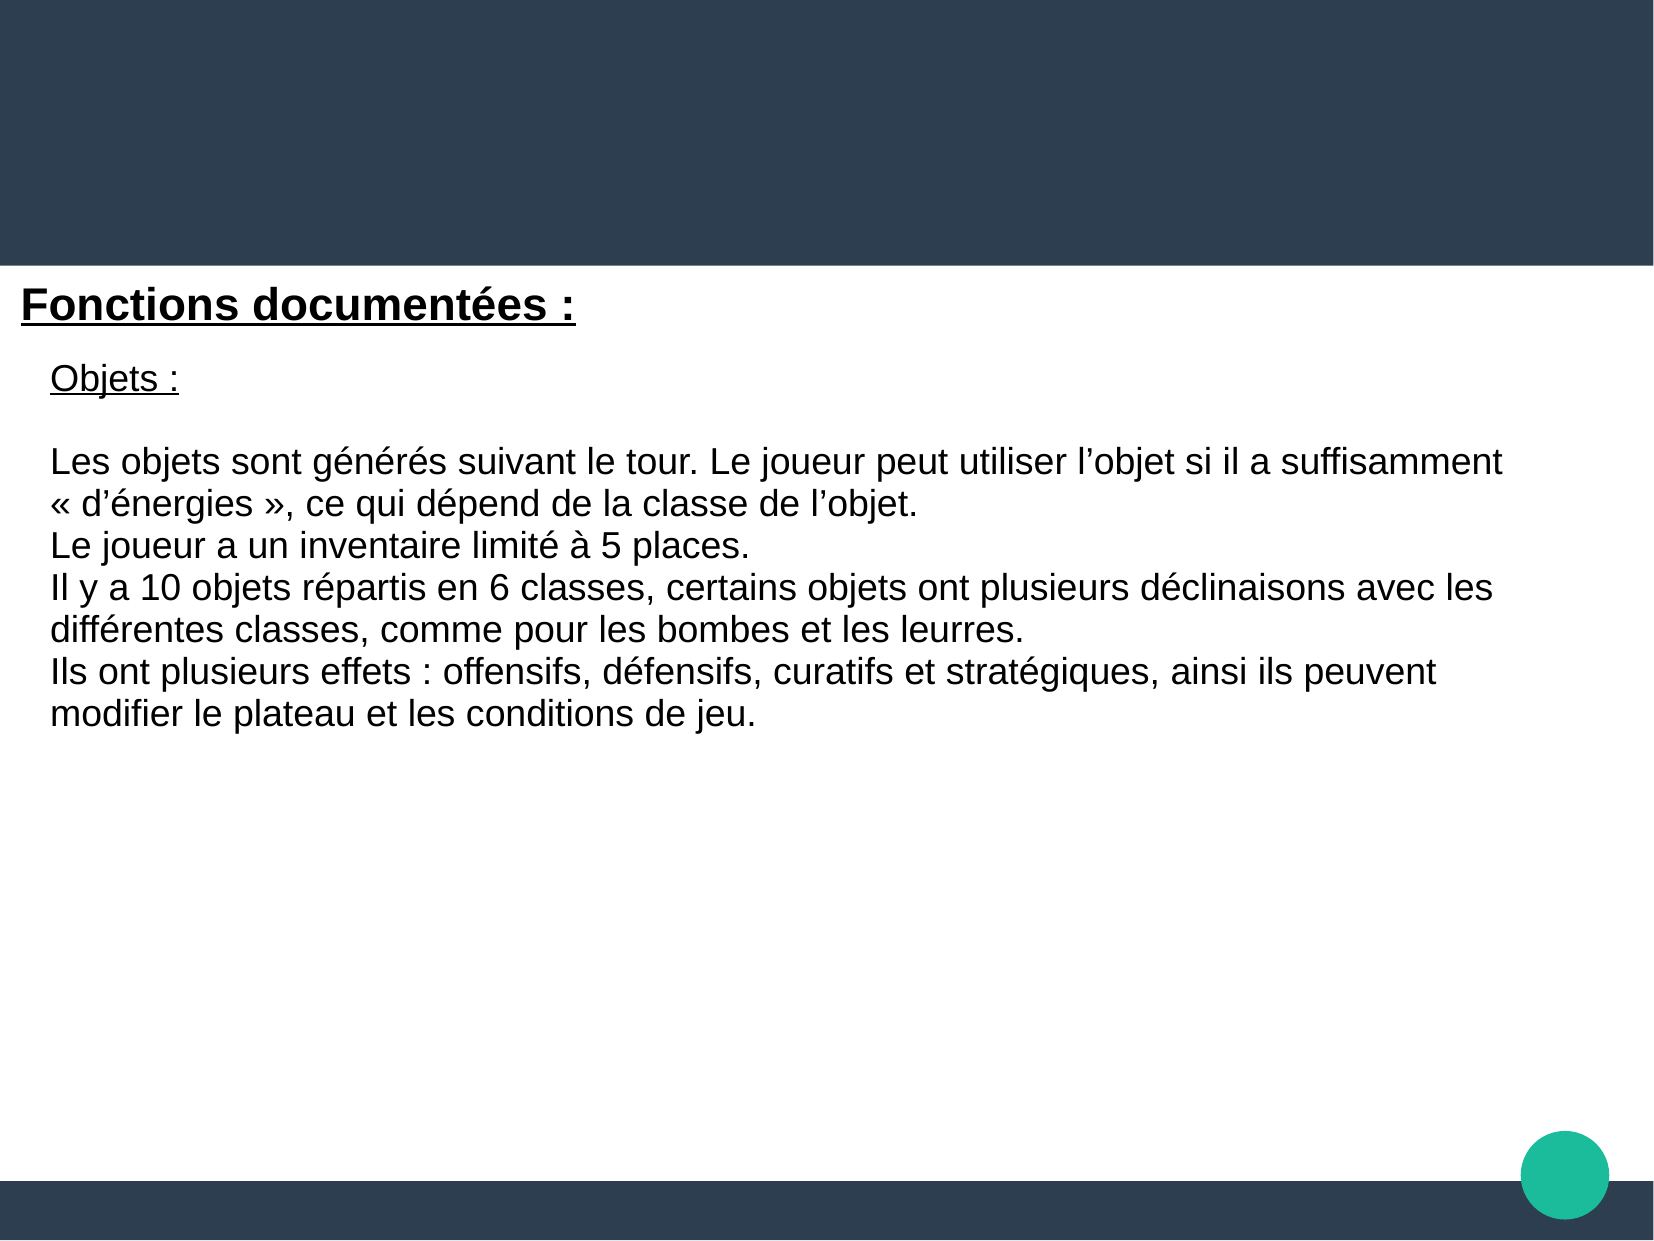

Fonctions documentées :
Objets :
Les objets sont générés suivant le tour. Le joueur peut utiliser l’objet si il a suffisamment « d’énergies », ce qui dépend de la classe de l’objet.
Le joueur a un inventaire limité à 5 places.
Il y a 10 objets répartis en 6 classes, certains objets ont plusieurs déclinaisons avec les différentes classes, comme pour les bombes et les leurres.
Ils ont plusieurs effets : offensifs, défensifs, curatifs et stratégiques, ainsi ils peuvent modifier le plateau et les conditions de jeu.